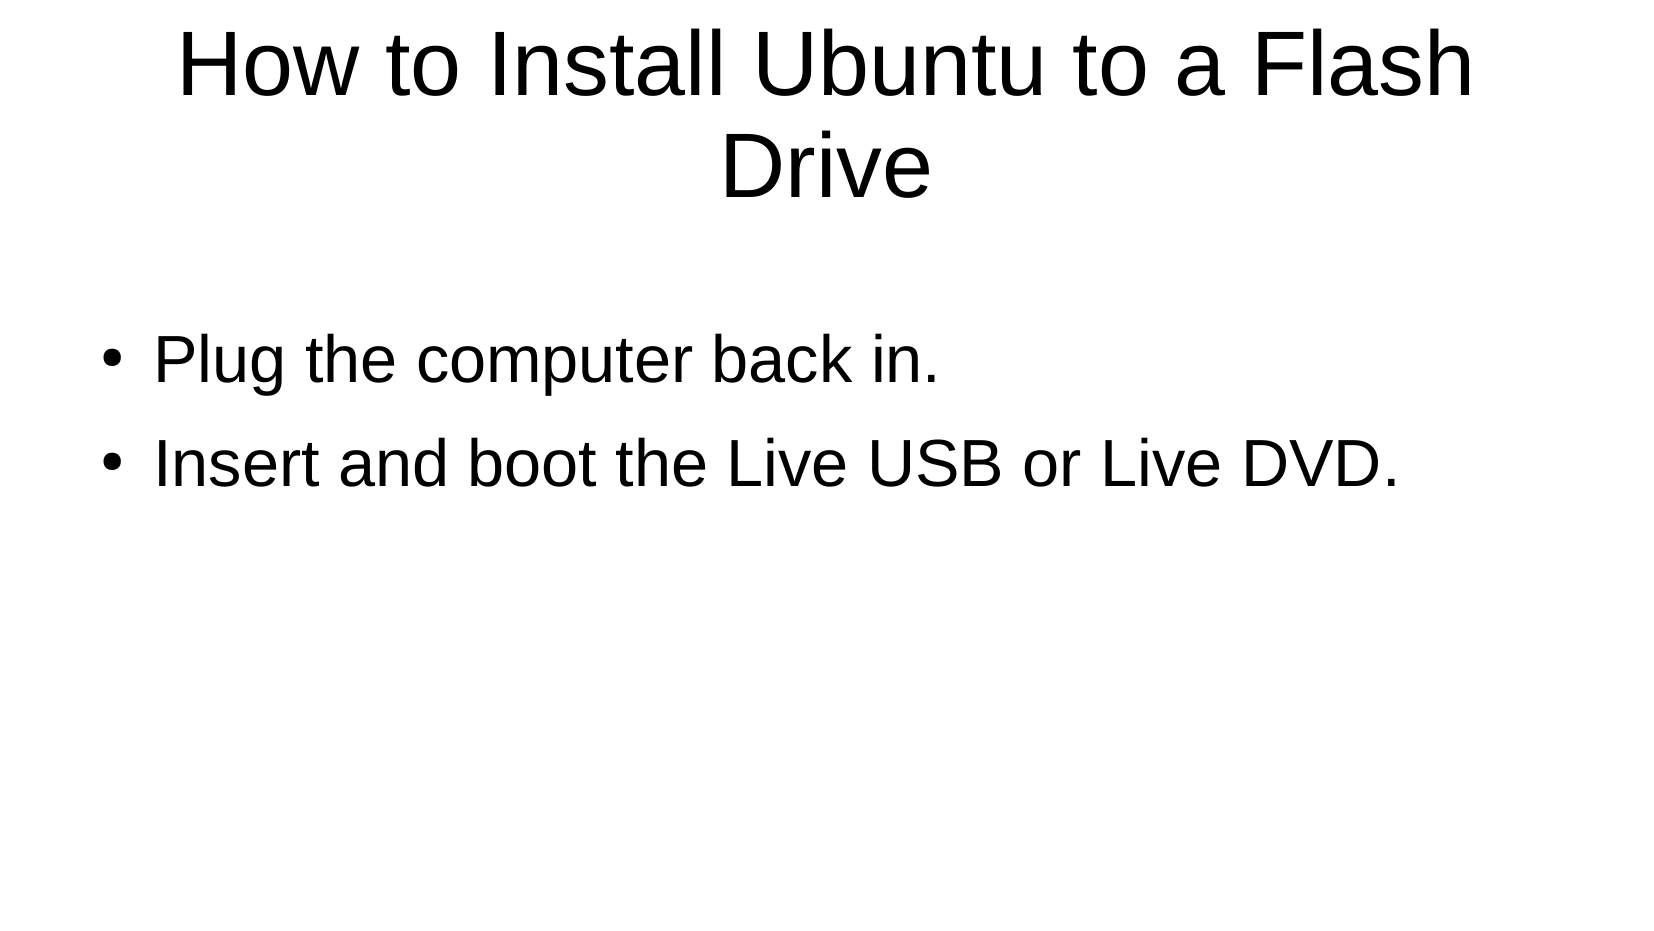

# How to Install Ubuntu to a Flash Drive
Plug the computer back in.
Insert and boot the Live USB or Live DVD.